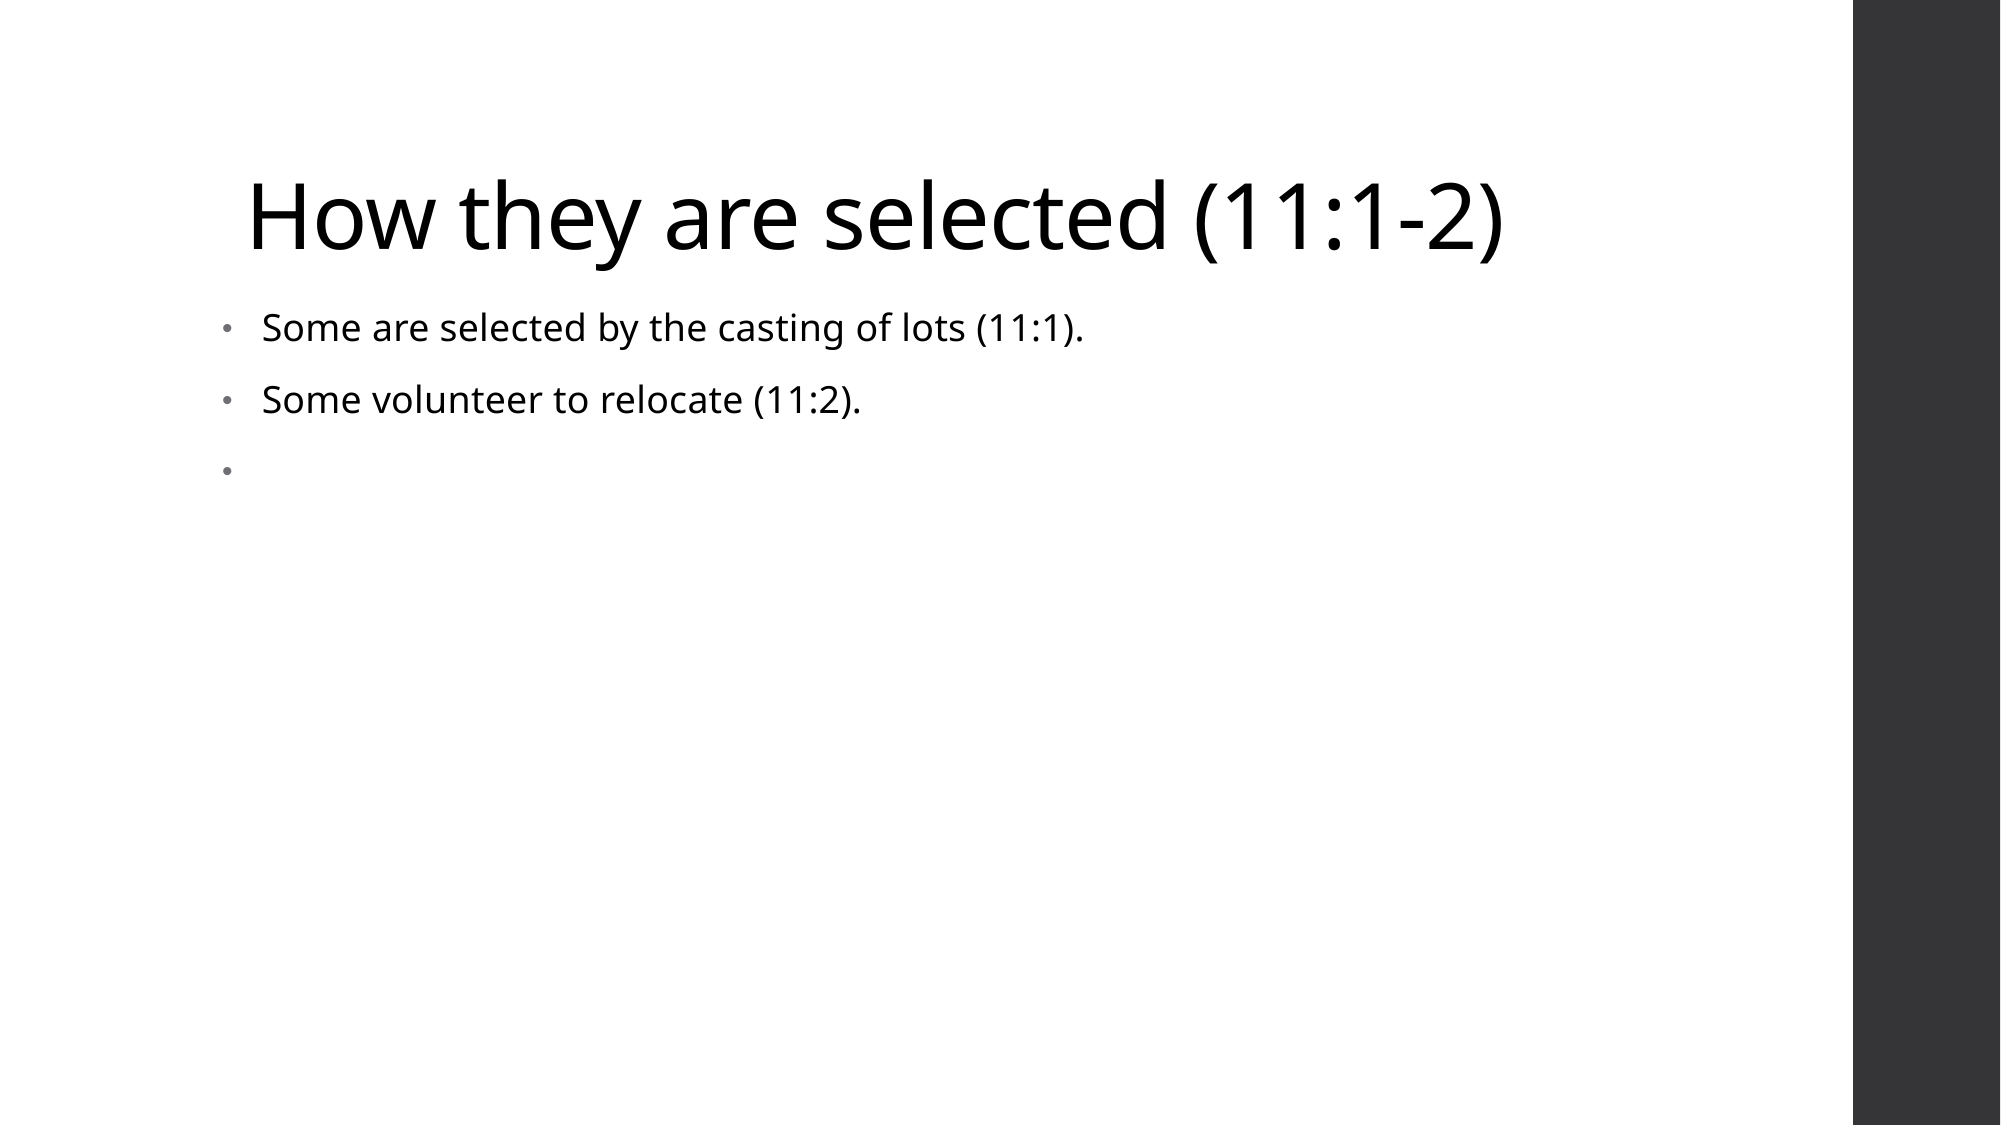

# How they are selected (11:1-2)
 Some are selected by the casting of lots (11:1).
 Some volunteer to relocate (11:2).